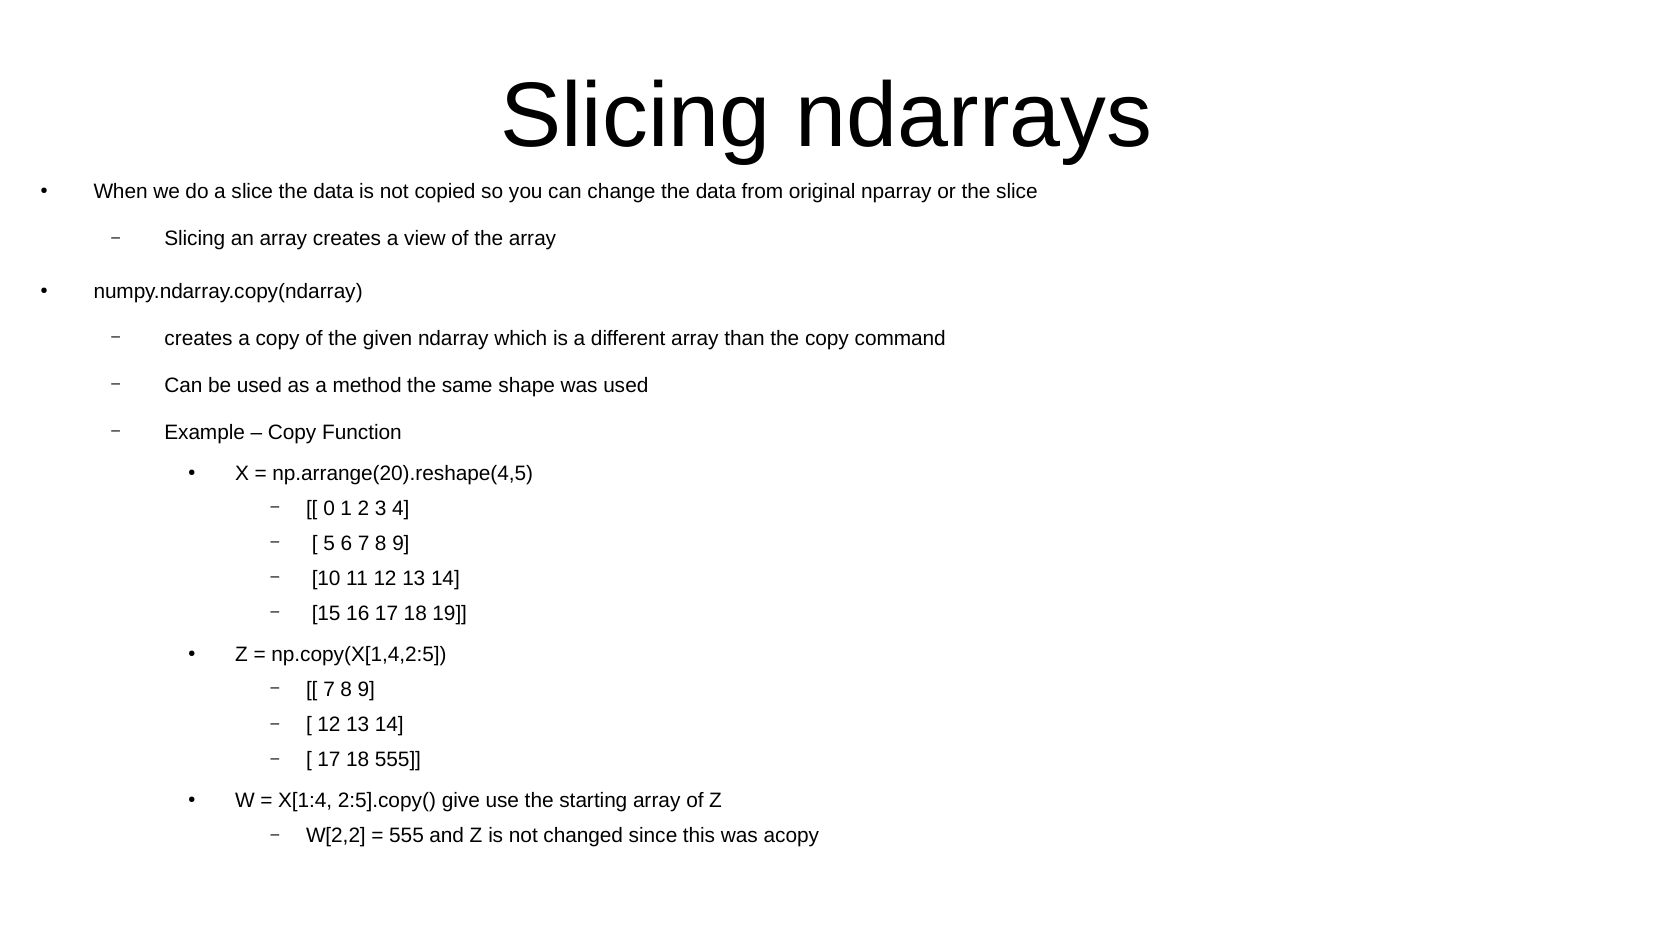

# Slicing ndarrays
When we do a slice the data is not copied so you can change the data from original nparray or the slice
Slicing an array creates a view of the array
numpy.ndarray.copy(ndarray)
creates a copy of the given ndarray which is a different array than the copy command
Can be used as a method the same shape was used
Example – Copy Function
X = np.arrange(20).reshape(4,5)
[[ 0 1 2 3 4]
 [ 5 6 7 8 9]
 [10 11 12 13 14]
 [15 16 17 18 19]]
Z = np.copy(X[1,4,2:5])
[[ 7 8 9]
[ 12 13 14]
[ 17 18 555]]
W = X[1:4, 2:5].copy() give use the starting array of Z
W[2,2] = 555 and Z is not changed since this was acopy